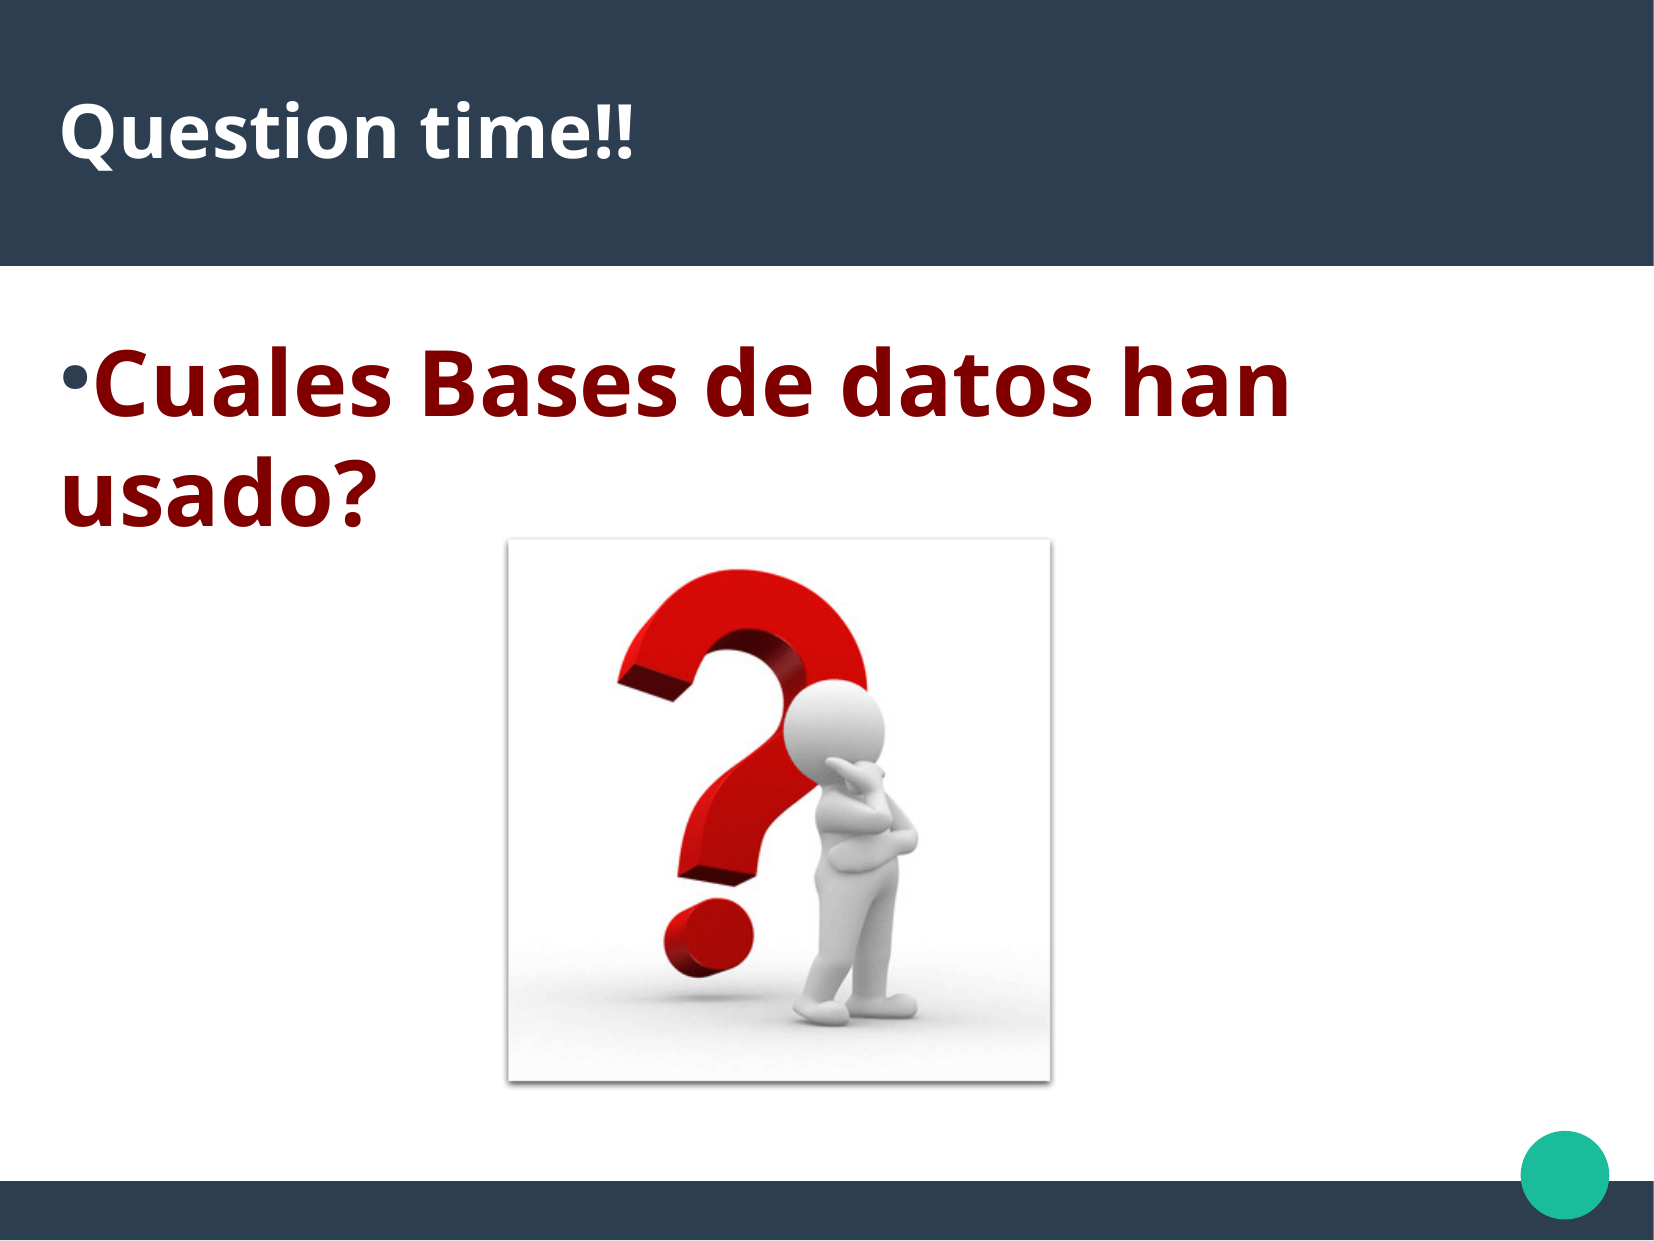

# Question time!!
Cuales Bases de datos han usado?